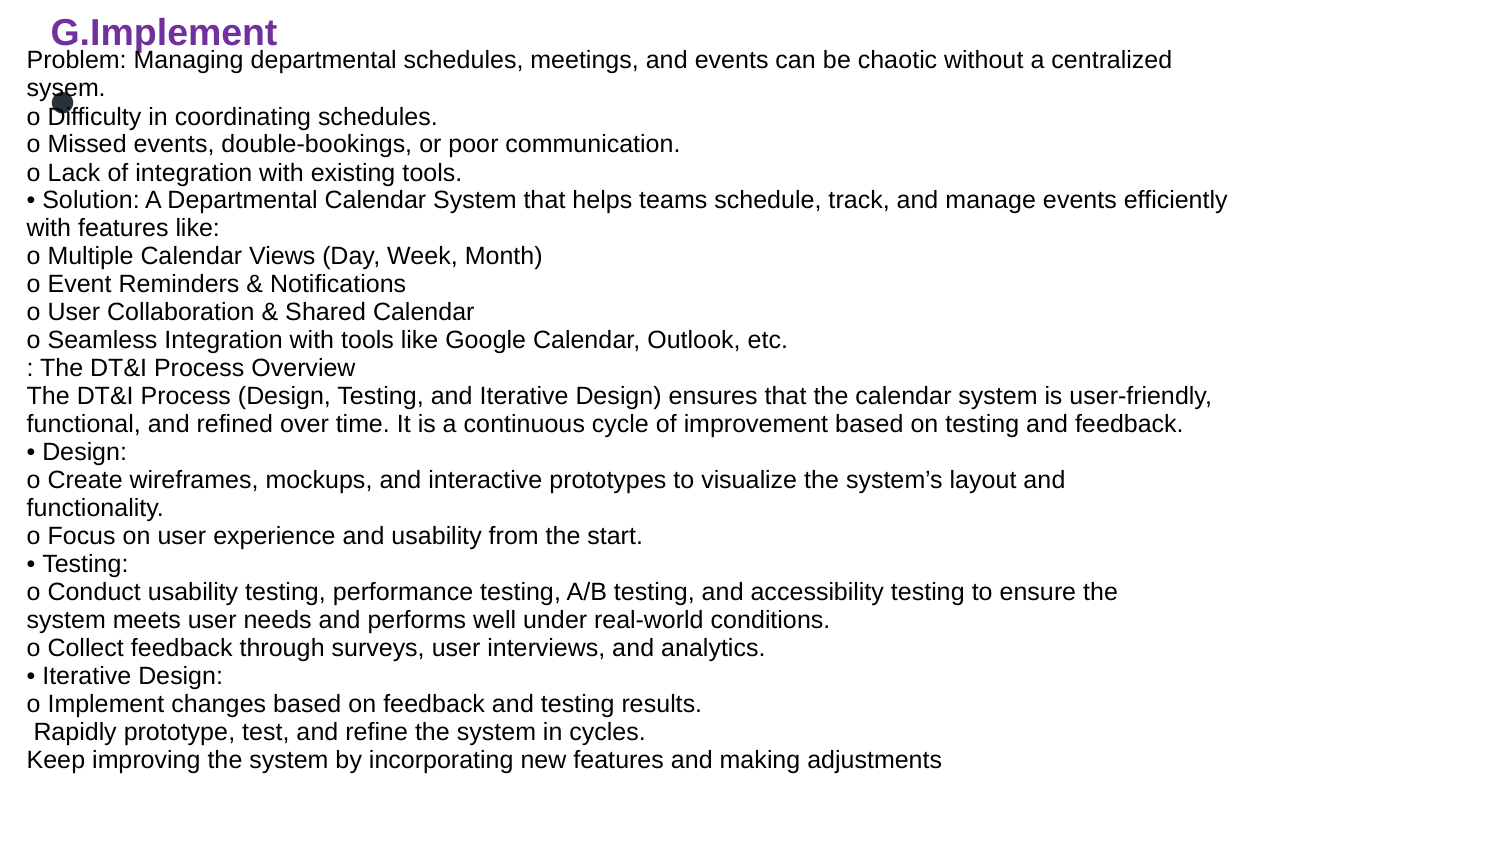

# G.Implement
Problem: Managing departmental schedules, meetings, and events can be chaotic without a centralized
sysem.
o Difficulty in coordinating schedules.
o Missed events, double-bookings, or poor communication.
o Lack of integration with existing tools.
• Solution: A Departmental Calendar System that helps teams schedule, track, and manage events efficiently
with features like:
o Multiple Calendar Views (Day, Week, Month)
o Event Reminders & Notifications
o User Collaboration & Shared Calendar
o Seamless Integration with tools like Google Calendar, Outlook, etc.
: The DT&I Process Overview
The DT&I Process (Design, Testing, and Iterative Design) ensures that the calendar system is user-friendly,
functional, and refined over time. It is a continuous cycle of improvement based on testing and feedback.
• Design:
o Create wireframes, mockups, and interactive prototypes to visualize the system’s layout and
functionality.
o Focus on user experience and usability from the start.
• Testing:
o Conduct usability testing, performance testing, A/B testing, and accessibility testing to ensure the
system meets user needs and performs well under real-world conditions.
o Collect feedback through surveys, user interviews, and analytics.
• Iterative Design:
o Implement changes based on feedback and testing results.
 Rapidly prototype, test, and refine the system in cycles.
Keep improving the system by incorporating new features and making adjustments